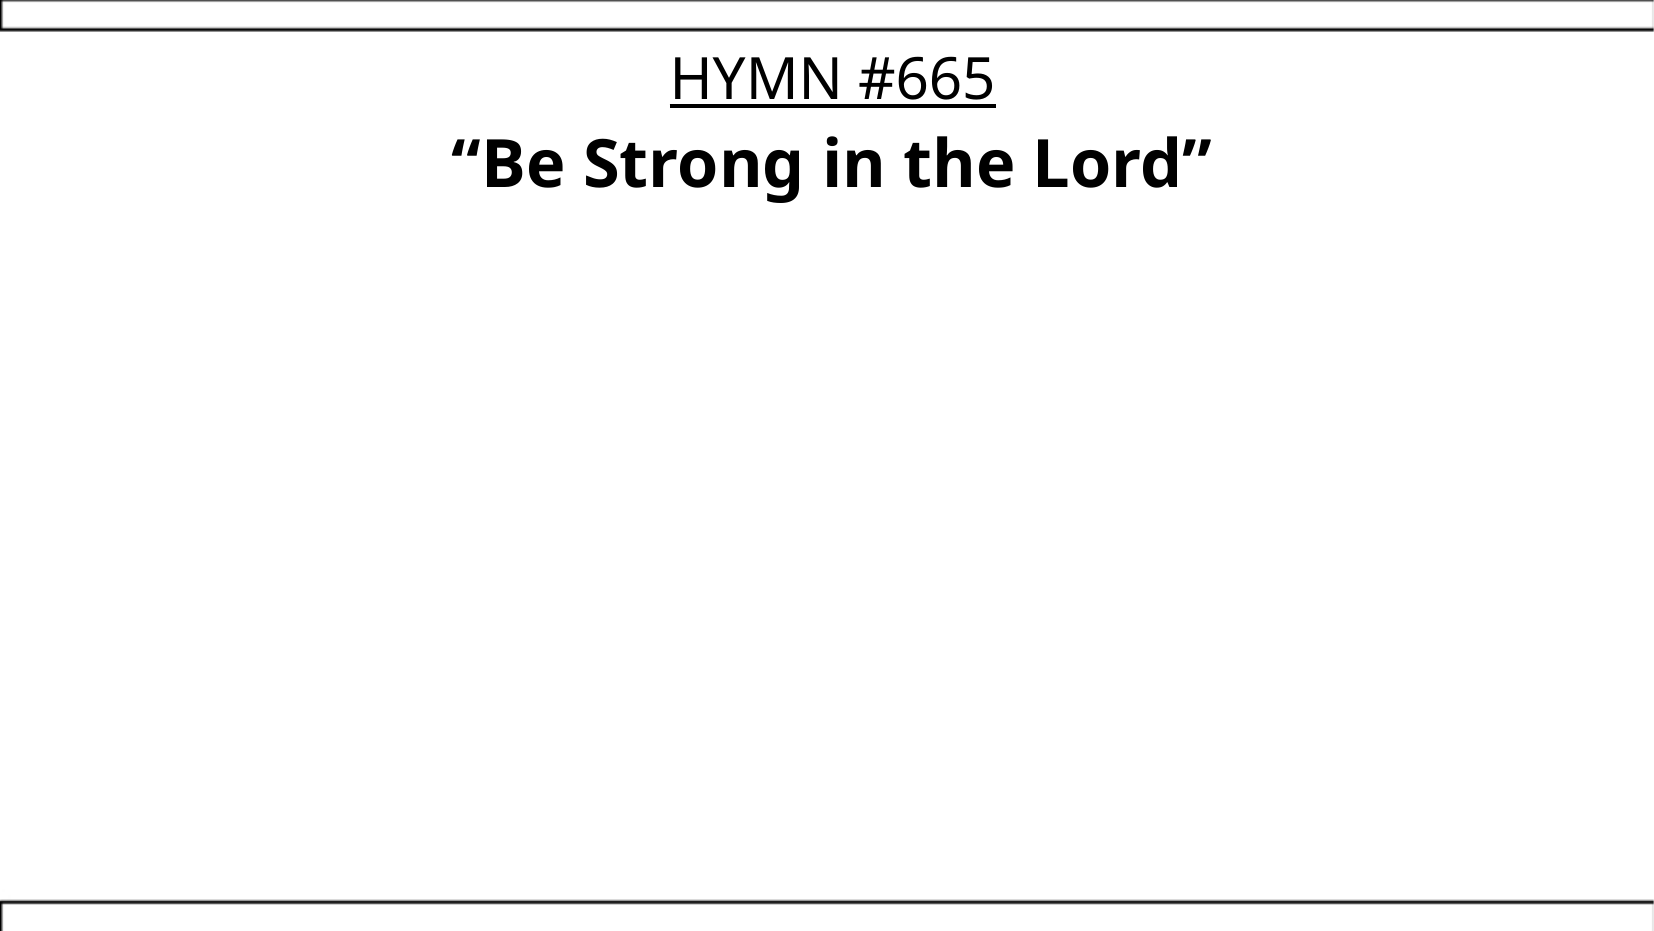

HYMN #665
“Be Strong in the Lord”